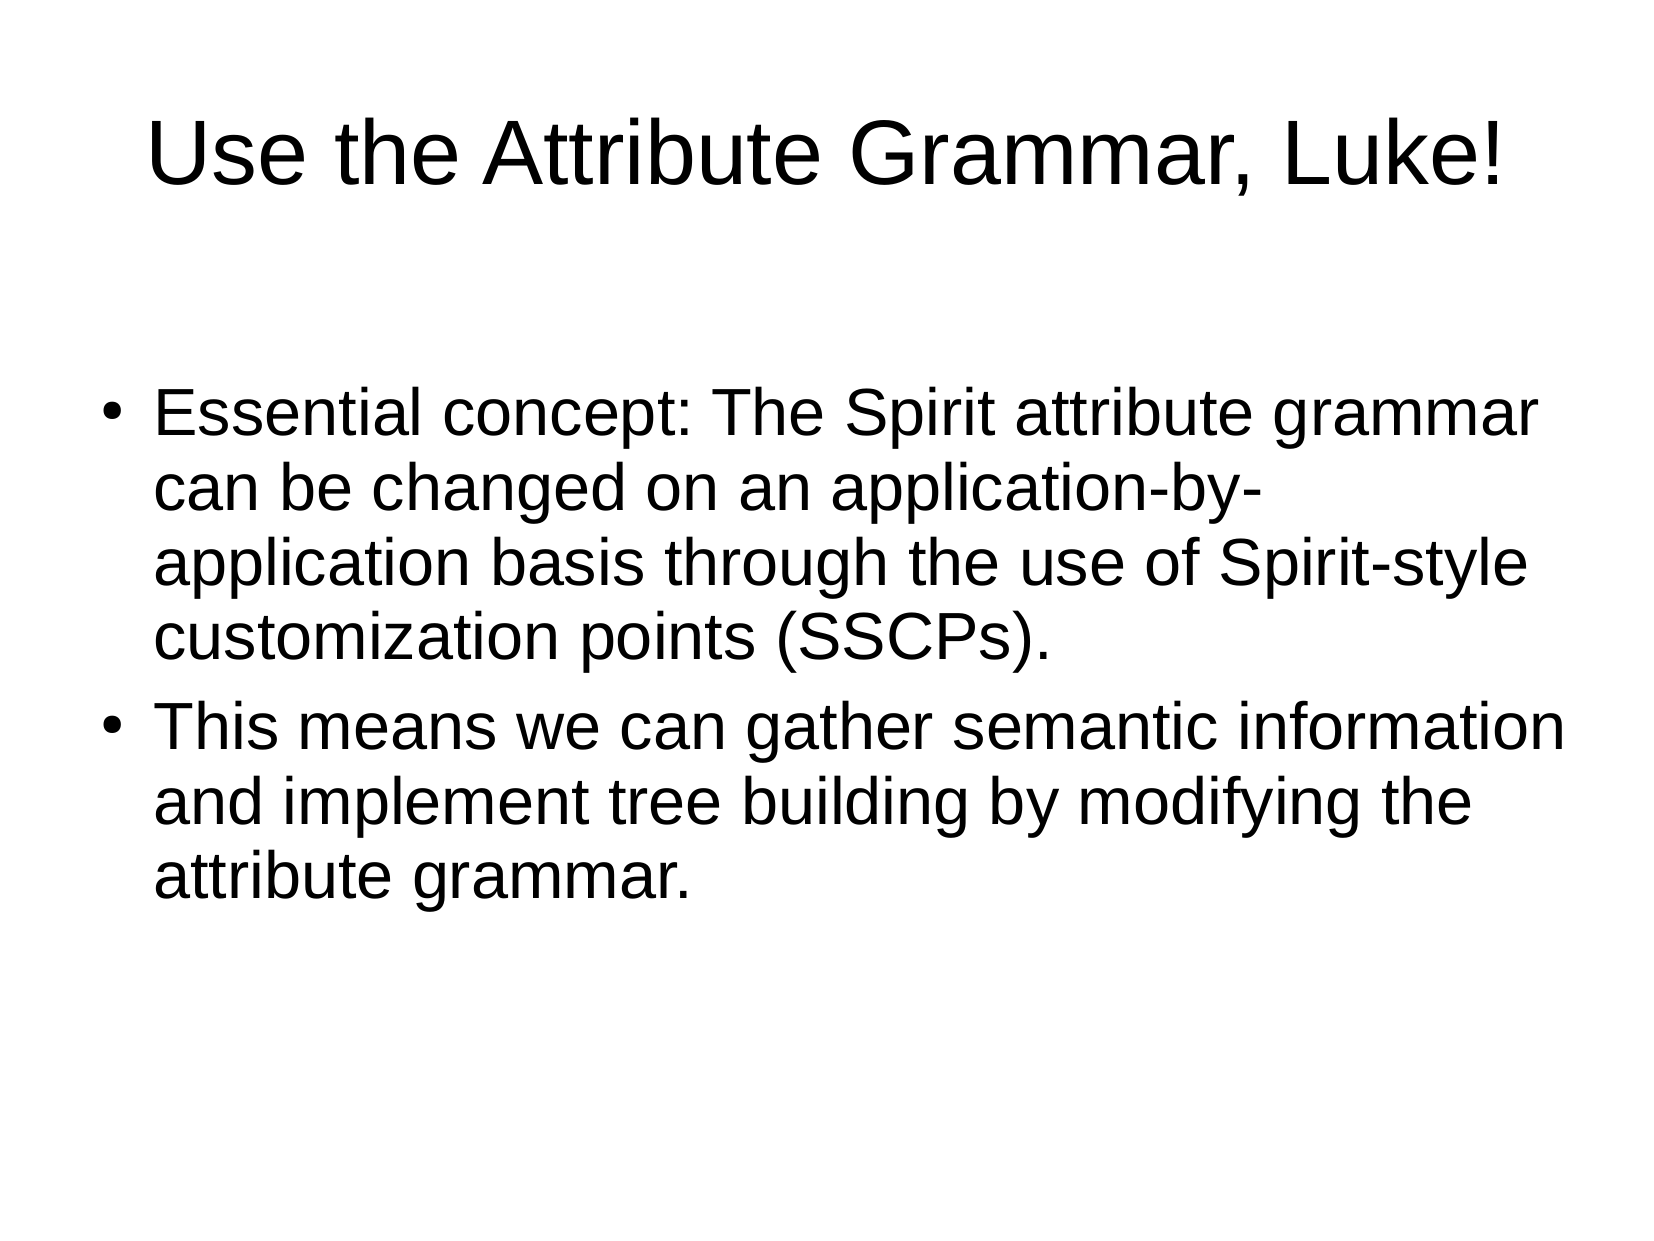

# Use the Attribute Grammar, Luke!
Essential concept: The Spirit attribute grammar can be changed on an application-by-application basis through the use of Spirit-style customization points (SSCPs).
This means we can gather semantic information and implement tree building by modifying the attribute grammar.